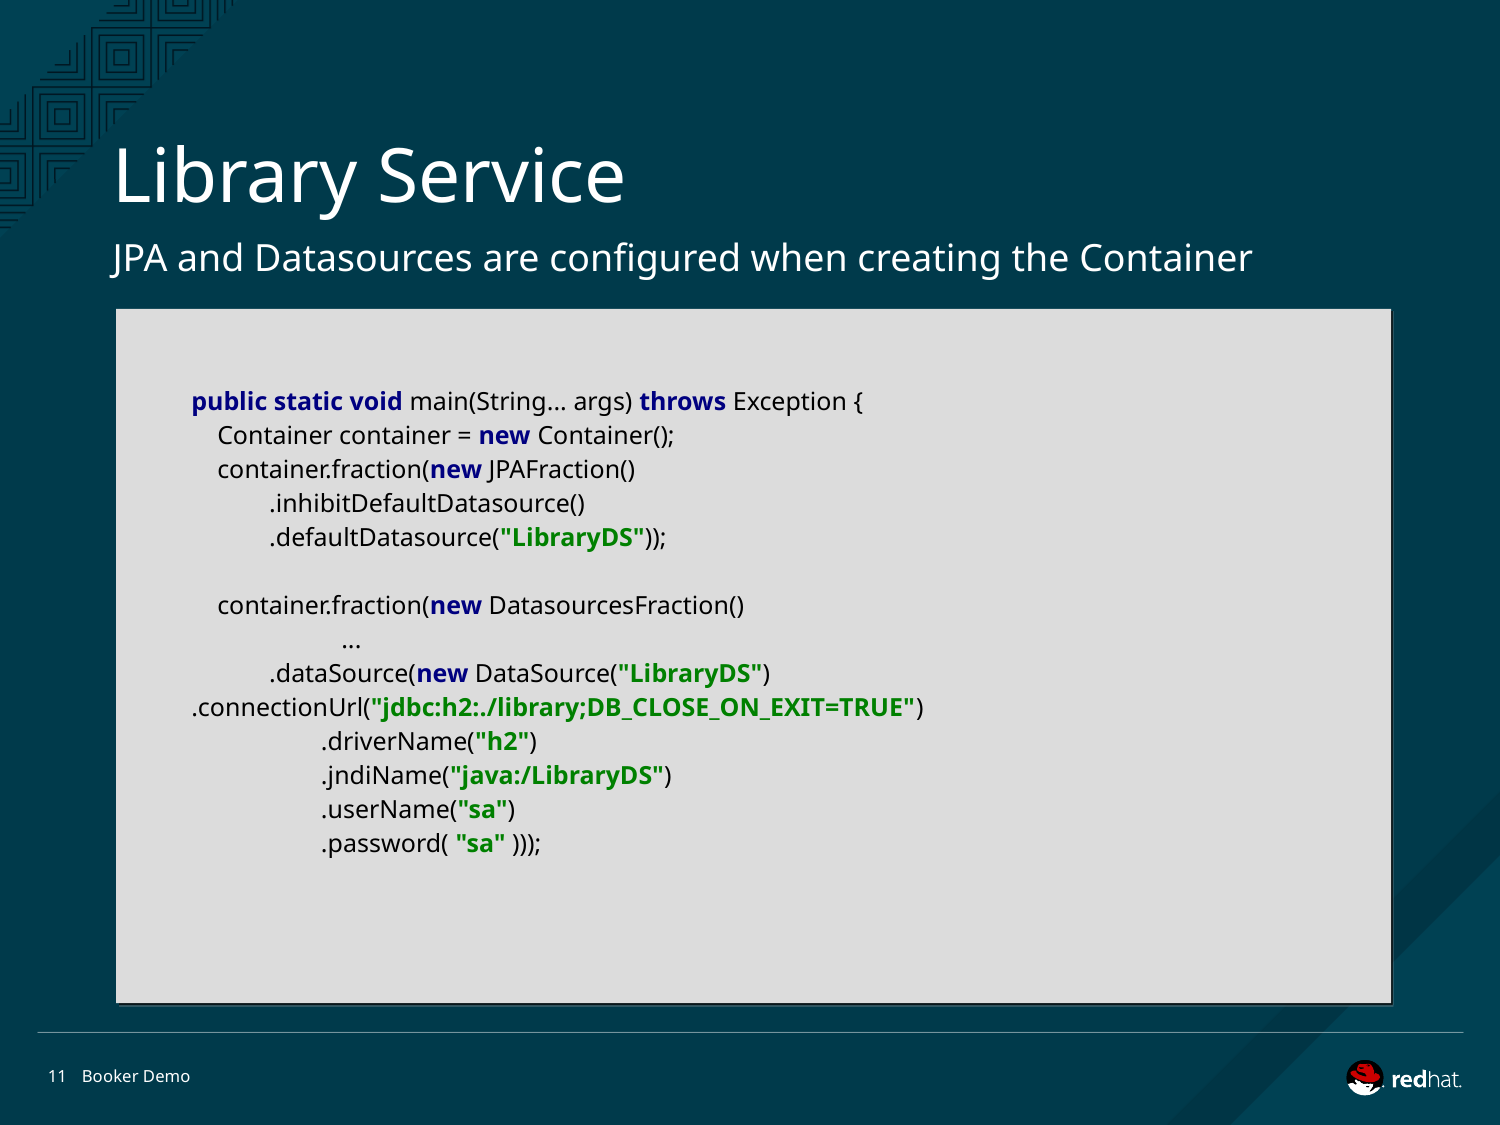

# Library Service
JPA and Datasources are configured when creating the Container
public static void main(String... args) throws Exception {
 Container container = new Container();
 container.fraction(new JPAFraction()
 .inhibitDefaultDatasource()
 .defaultDatasource("LibraryDS"));
 container.fraction(new DatasourcesFraction()
		...
 .dataSource(new DataSource("LibraryDS")	.connectionUrl("jdbc:h2:./library;DB_CLOSE_ON_EXIT=TRUE")
 .driverName("h2")
 .jndiName("java:/LibraryDS")
 .userName("sa")
 .password( "sa" )));
11
Booker Demo